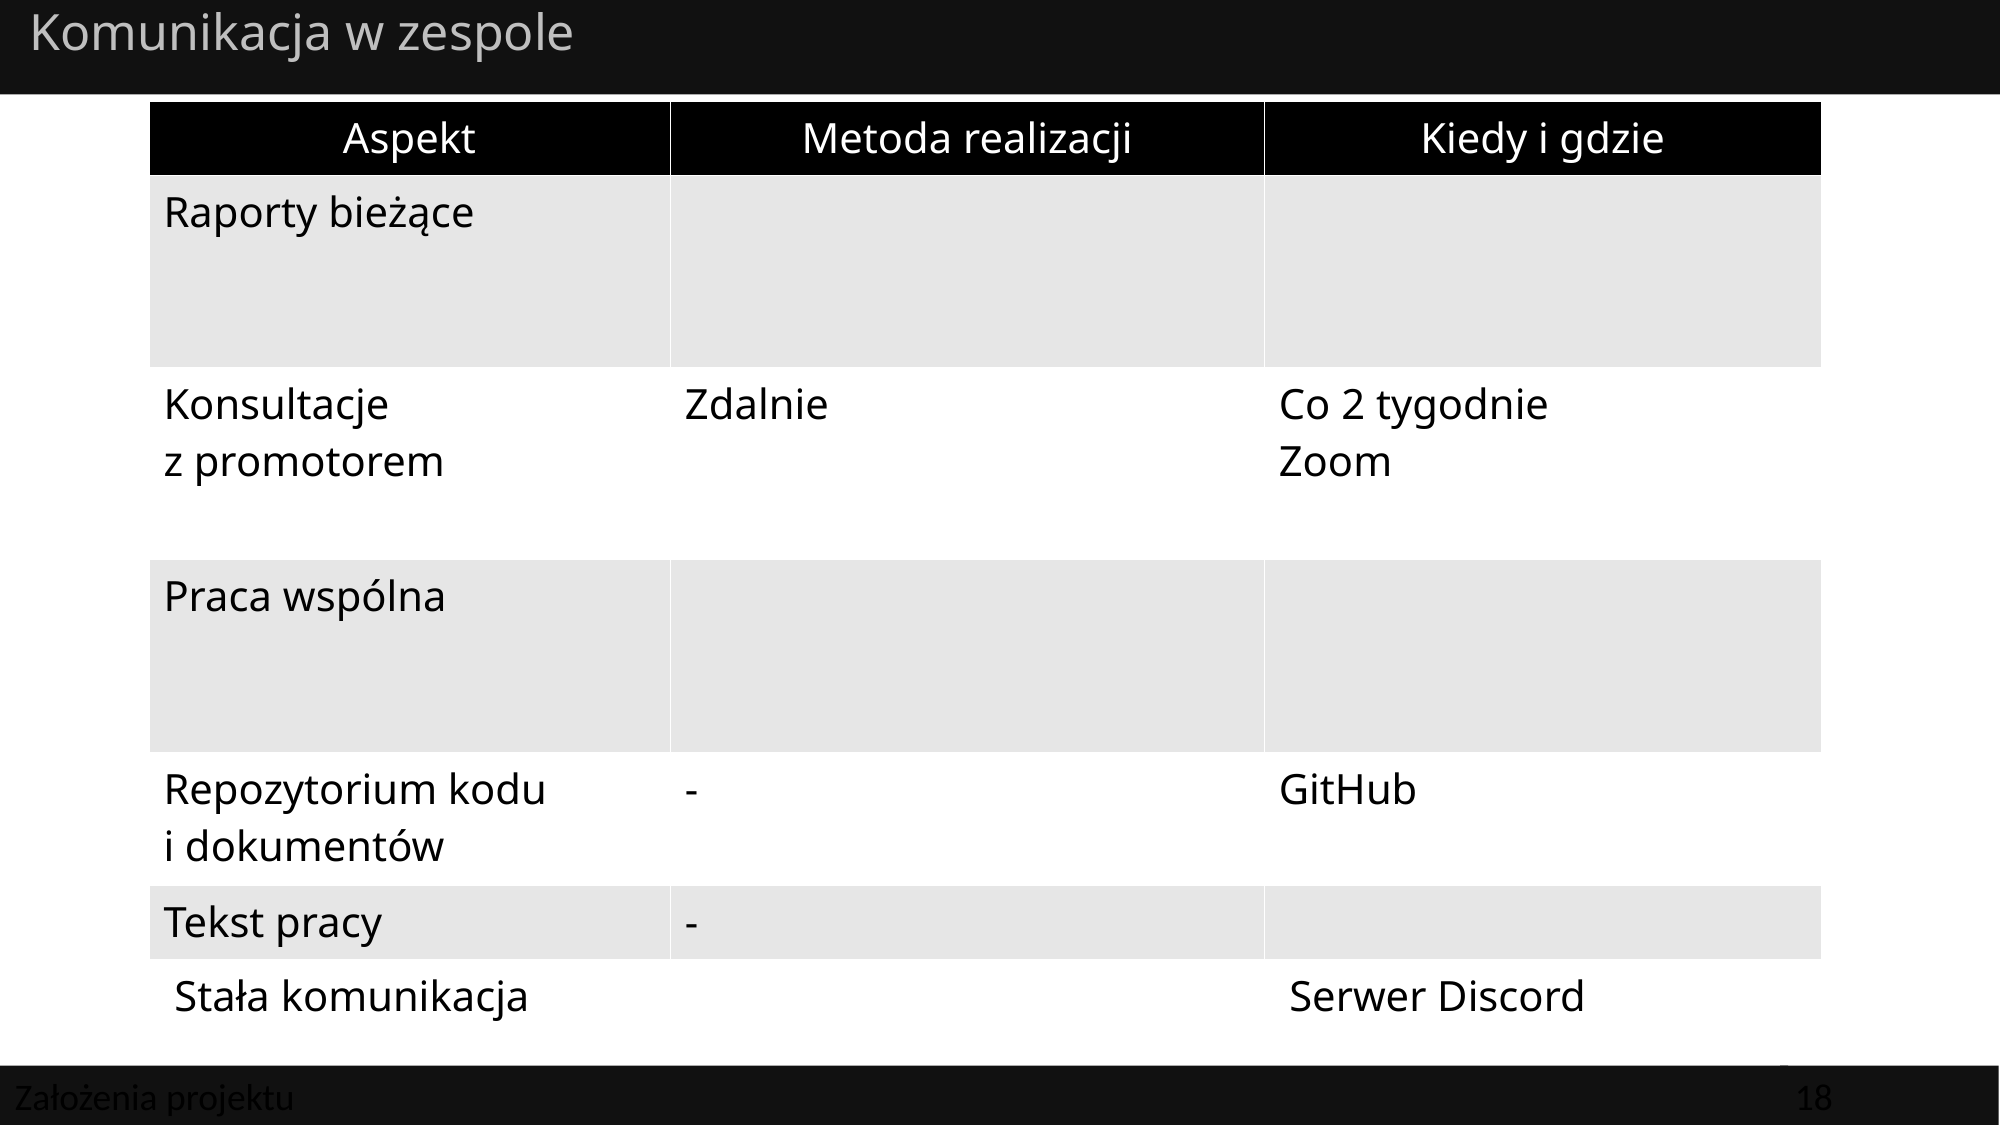

# Komunikacja w zespole
| Aspekt | Metoda realizacji | Kiedy i gdzie |
| --- | --- | --- |
| Raporty bieżące | | |
| Konsultacje z promotorem | Zdalnie | Co 2 tygodnie Zoom |
| Praca wspólna | | |
| Repozytorium kodu i dokumentów | - | GitHub |
| Tekst pracy | - | |
| Stała komunikacja | | Serwer Discord |
Założenia projektu